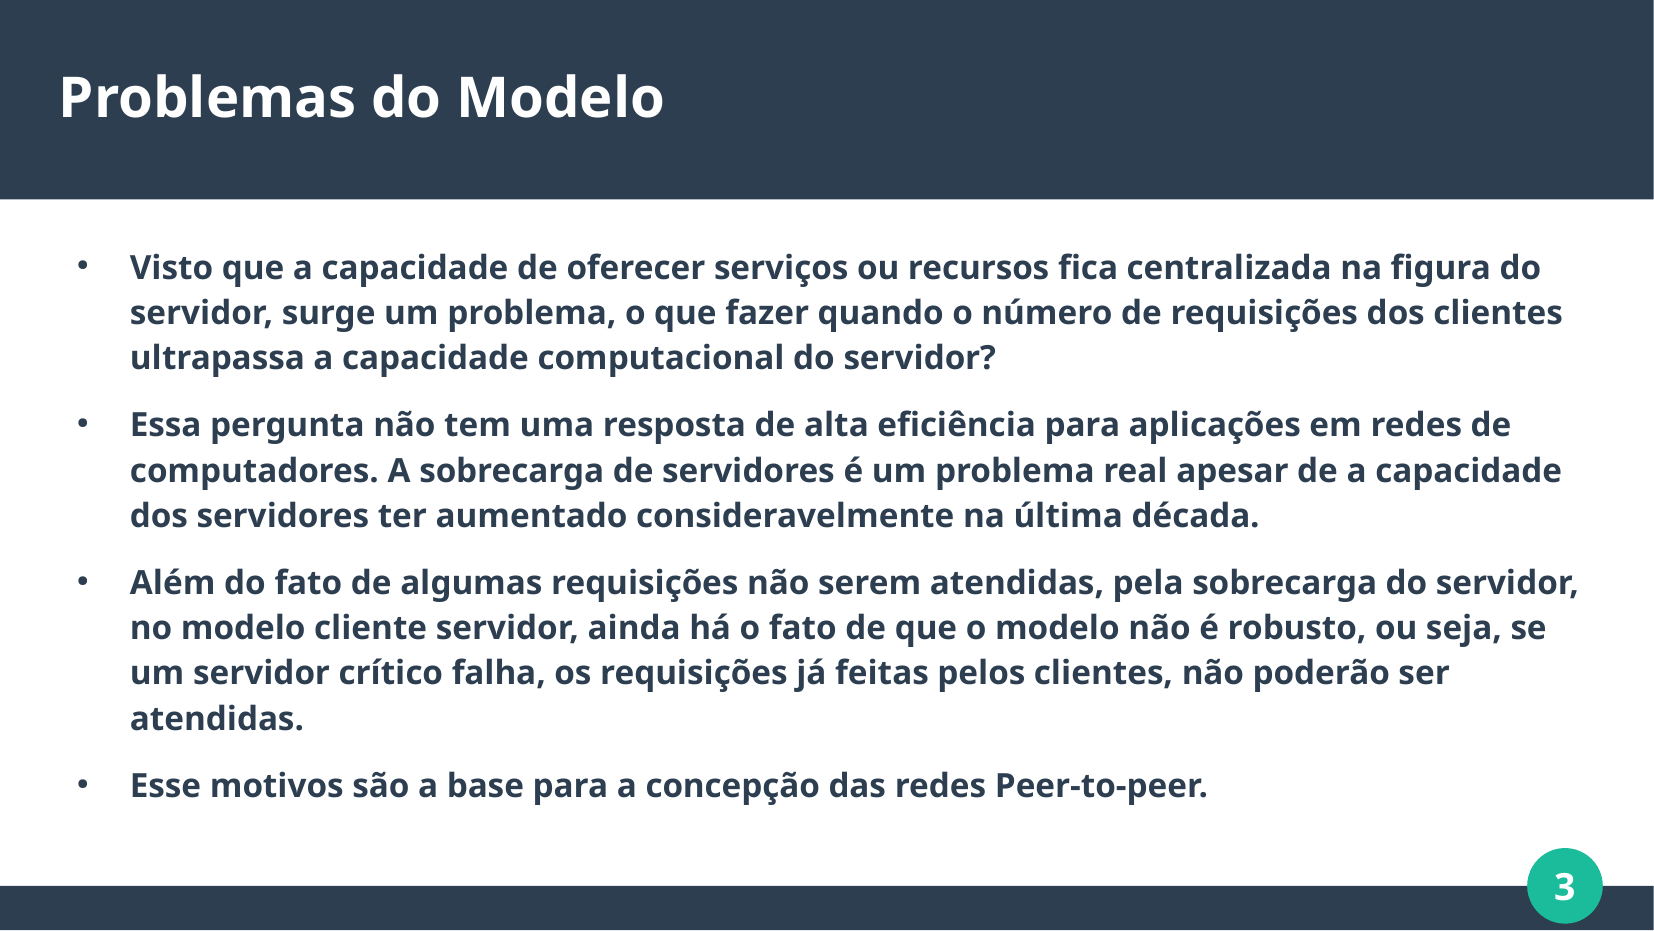

# Problemas do Modelo
Visto que a capacidade de oferecer serviços ou recursos fica centralizada na figura do servidor, surge um problema, o que fazer quando o número de requisições dos clientes ultrapassa a capacidade computacional do servidor?
Essa pergunta não tem uma resposta de alta eficiência para aplicações em redes de computadores. A sobrecarga de servidores é um problema real apesar de a capacidade dos servidores ter aumentado consideravelmente na última década.
Além do fato de algumas requisições não serem atendidas, pela sobrecarga do servidor, no modelo cliente servidor, ainda há o fato de que o modelo não é robusto, ou seja, se um servidor crítico falha, os requisições já feitas pelos clientes, não poderão ser atendidas.
Esse motivos são a base para a concepção das redes Peer-to-peer.